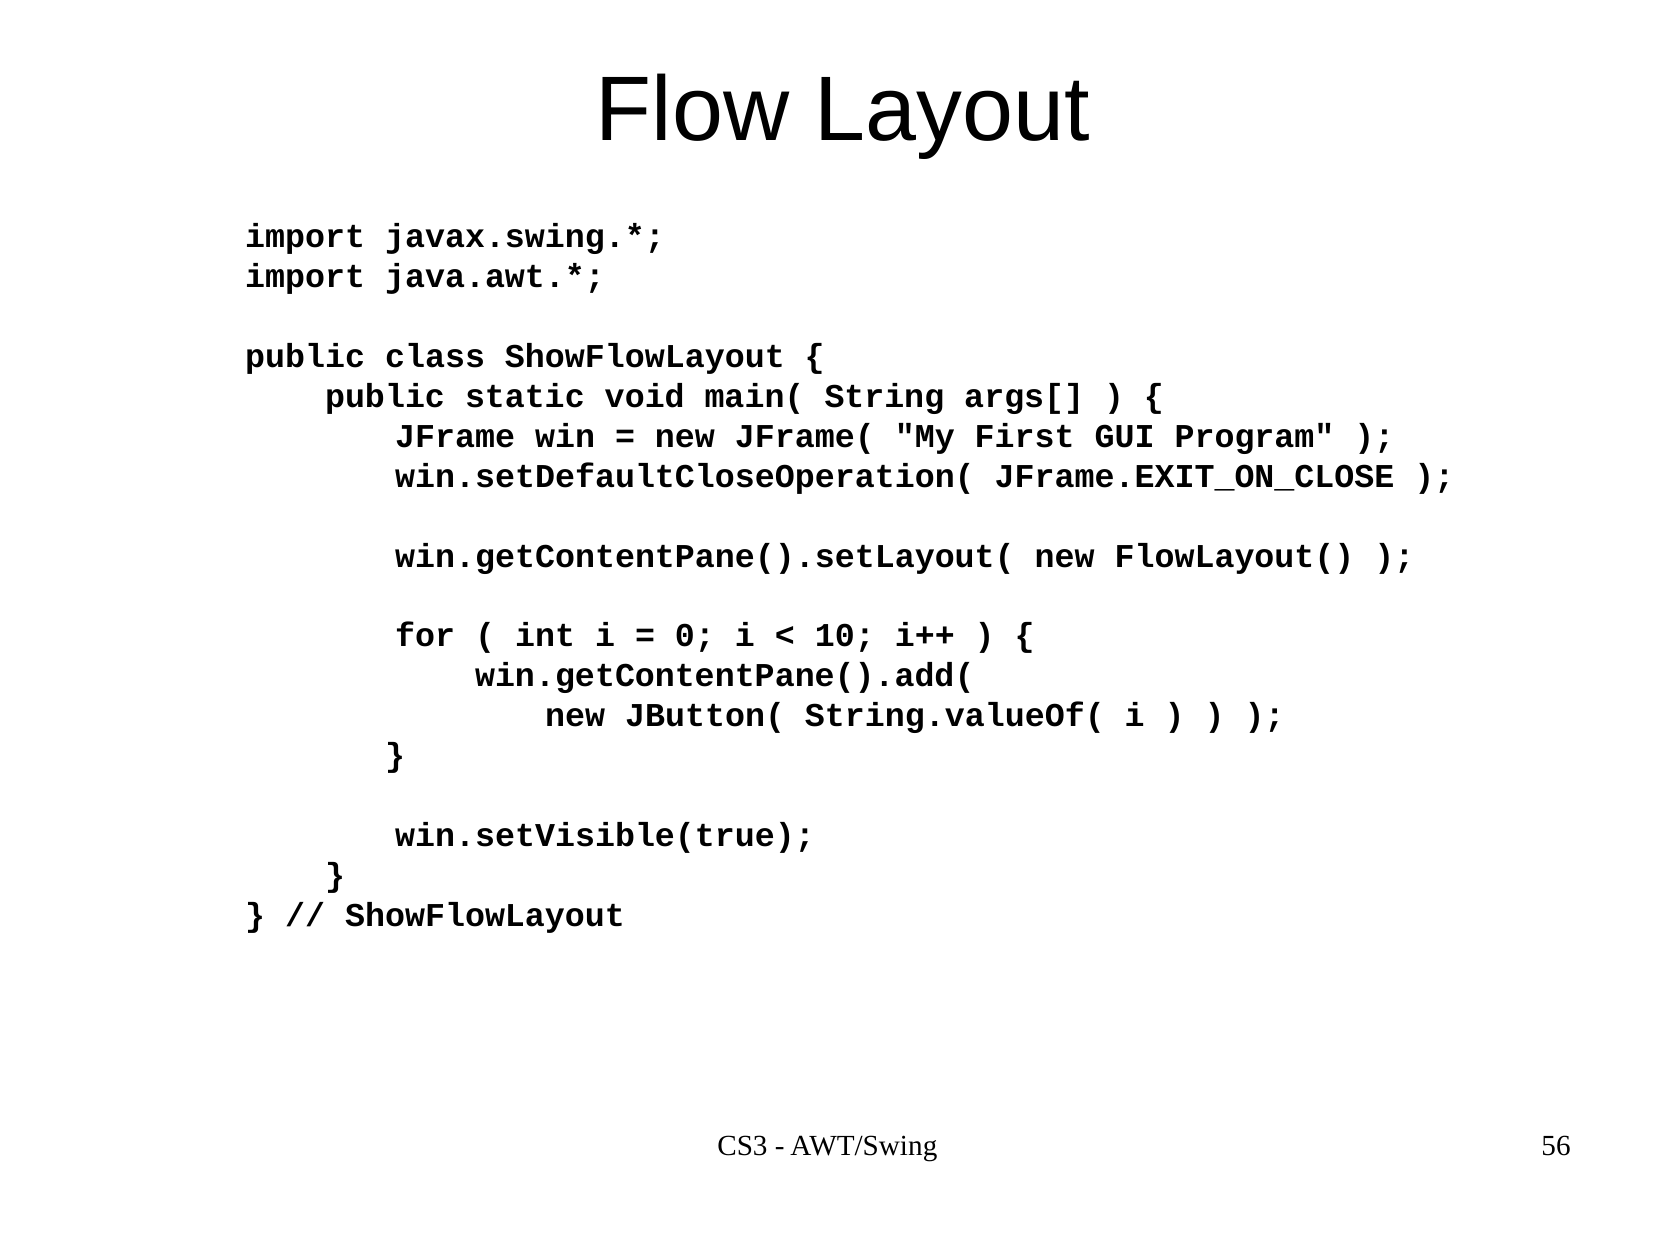

# Flow Layout
import javax.swing.*;
import java.awt.*;
public class ShowFlowLayout {
 public static void main( String args[] ) {
	JFrame win = new JFrame( "My First GUI Program" );
	win.setDefaultCloseOperation( JFrame.EXIT_ON_CLOSE );
	win.getContentPane().setLayout( new FlowLayout() );
	for ( int i = 0; i < 10; i++ ) {
	 win.getContentPane().add(
		new JButton( String.valueOf( i ) ) );
 }
	win.setVisible(true);
 }
} // ShowFlowLayout
CS3 - AWT/Swing
56